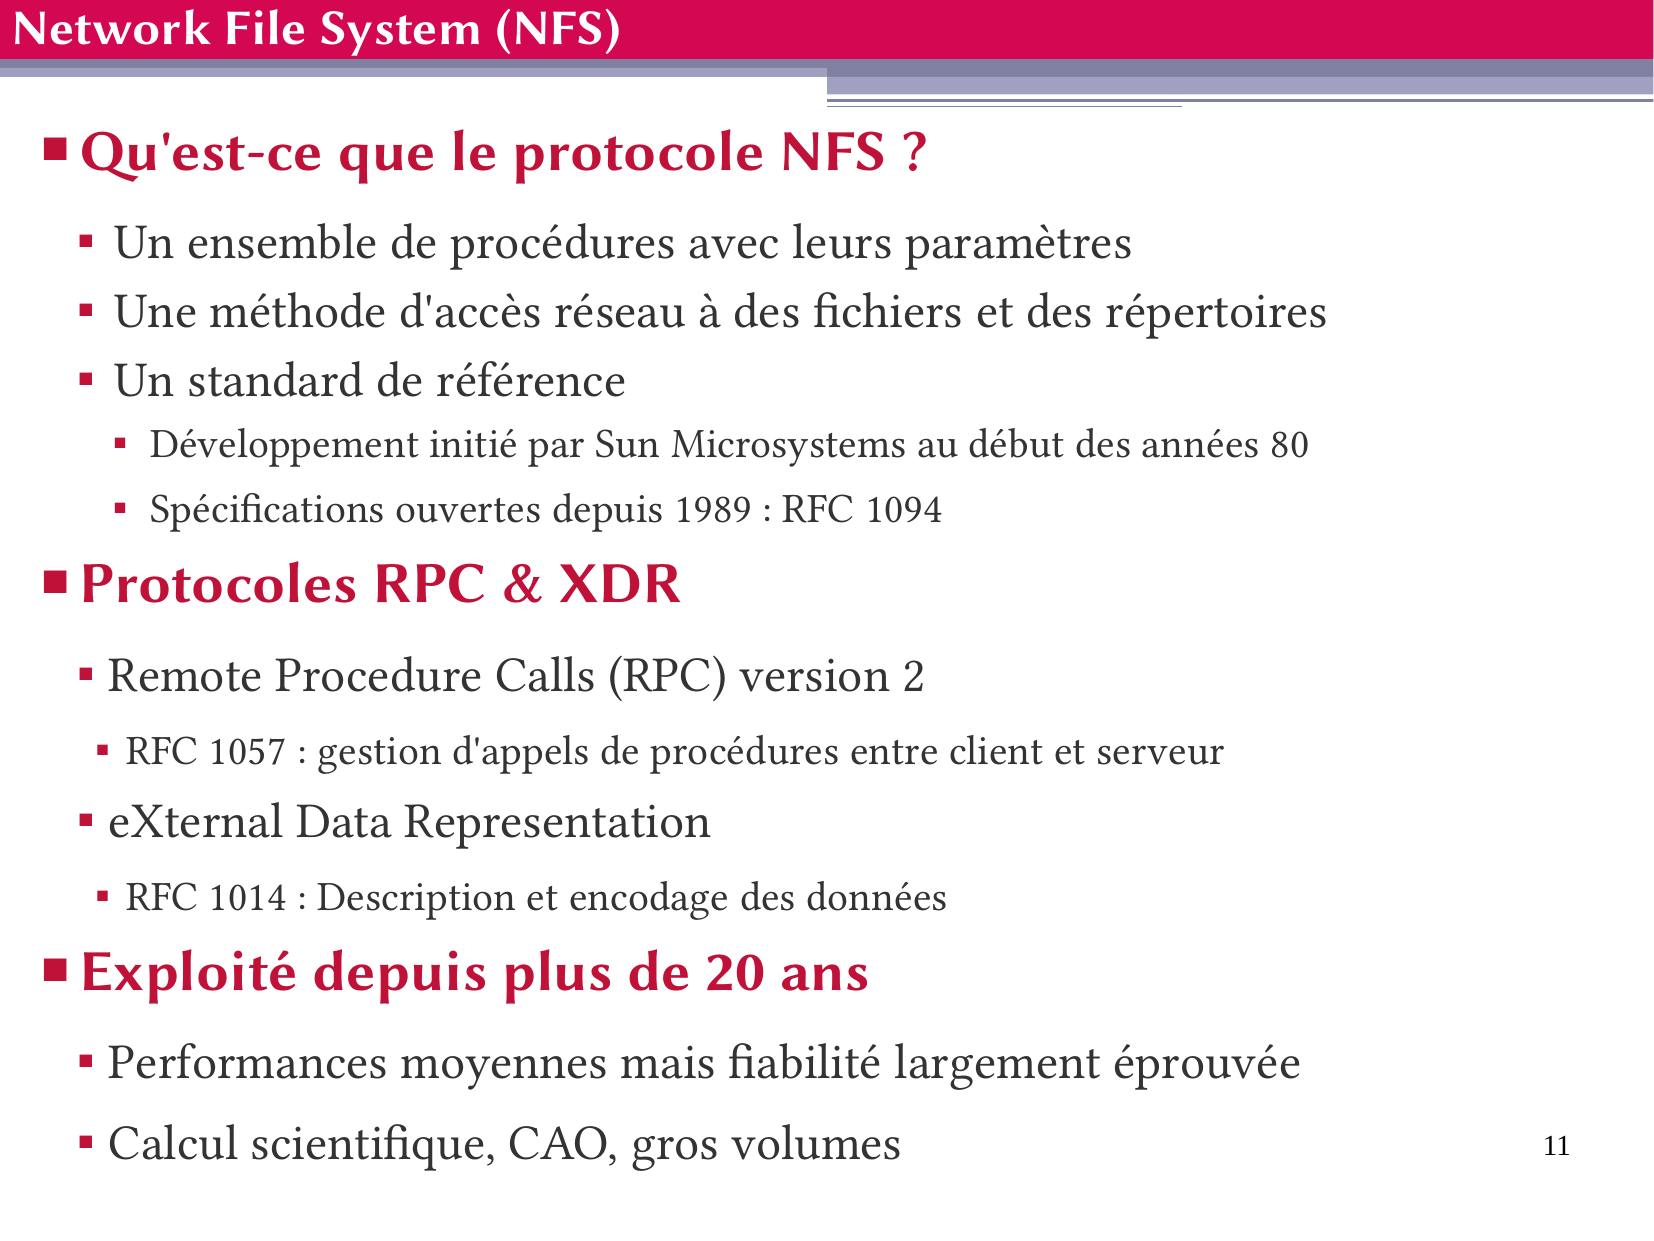

# Network File System (NFS)
Qu'est-ce que le protocole NFS ?
Un ensemble de procédures avec leurs paramètres
Une méthode d'accès réseau à des fichiers et des répertoires
Un standard de référence
Développement initié par Sun Microsystems au début des années 80
Spécifications ouvertes depuis 1989 : RFC 1094
Protocoles RPC & XDR
Remote Procedure Calls (RPC) version 2
RFC 1057 : gestion d'appels de procédures entre client et serveur
eXternal Data Representation
RFC 1014 : Description et encodage des données
Exploité depuis plus de 20 ans
Performances moyennes mais fiabilité largement éprouvée
Calcul scientifique, CAO, gros volumes
11